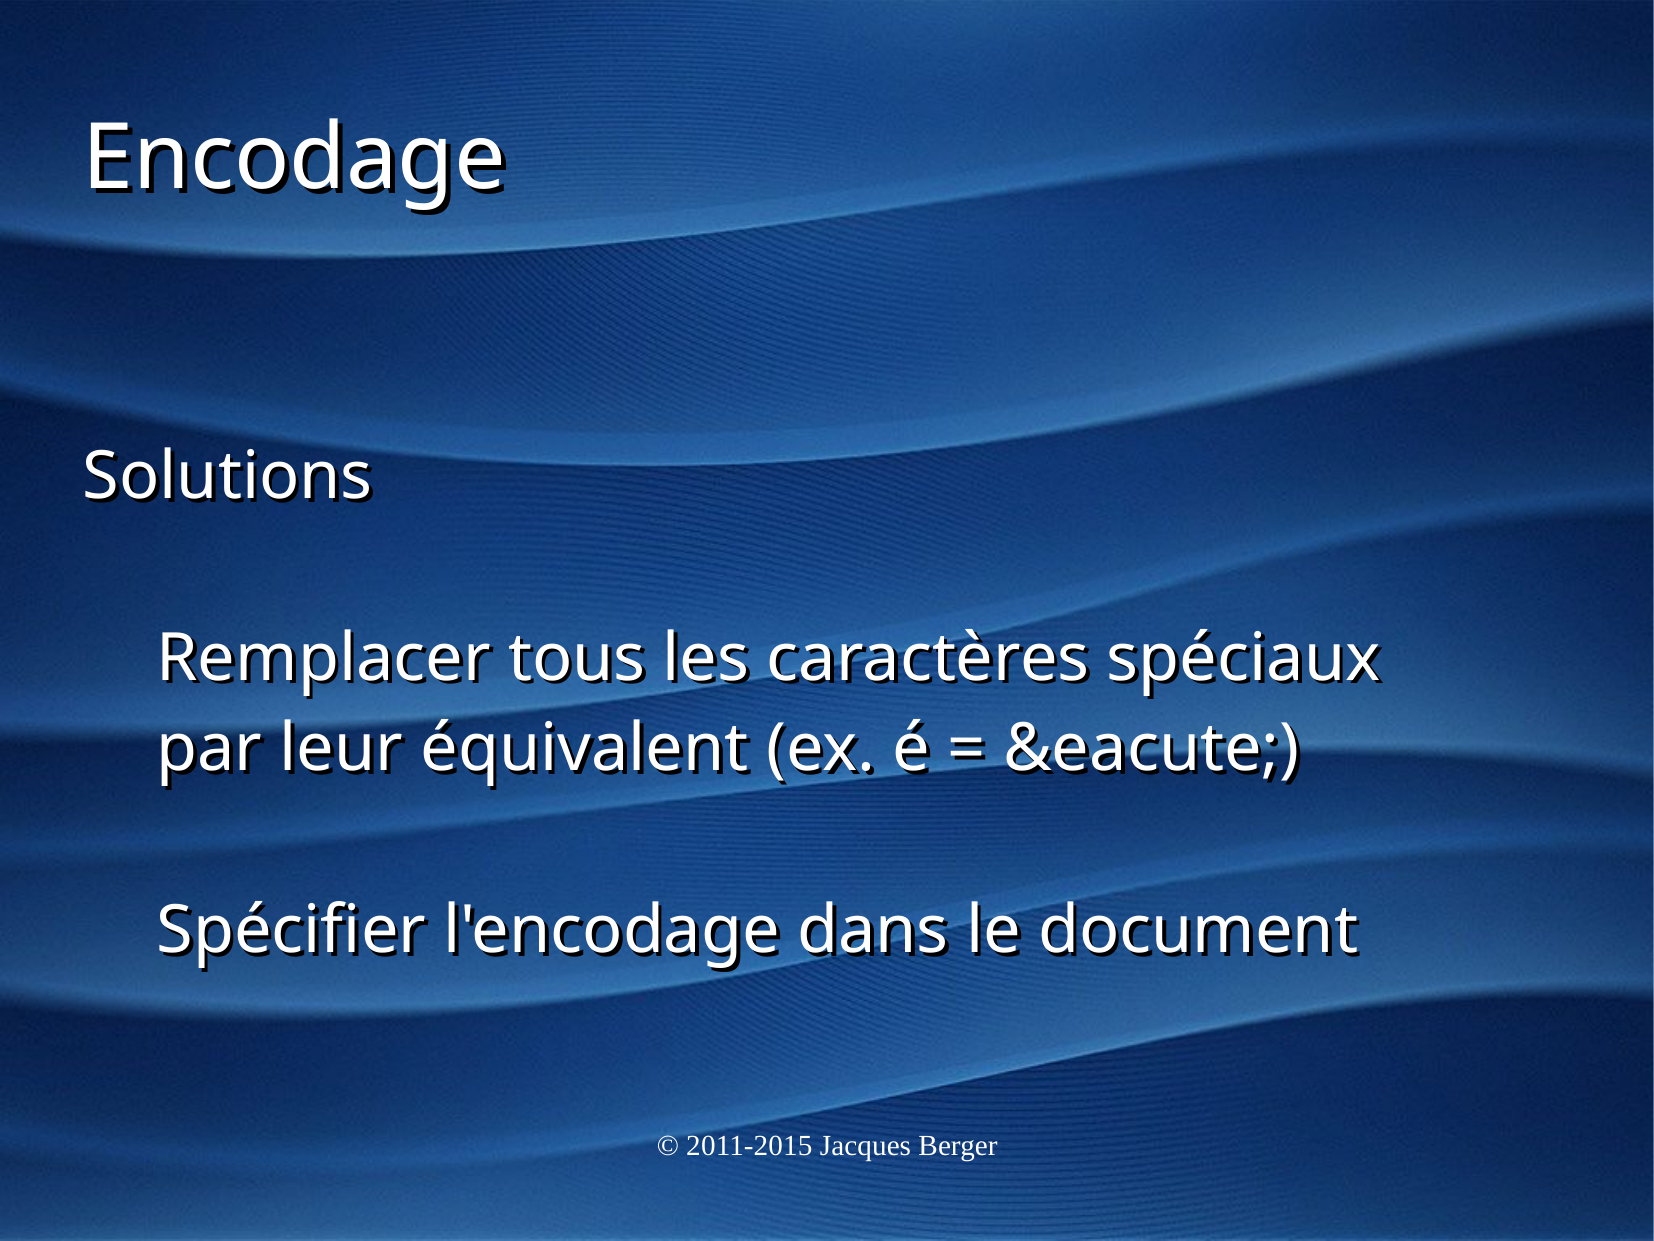

# Encodage
Solutions
	Remplacer tous les caractères spéciaux
	par leur équivalent (ex. é = &eacute;)
	Spécifier l'encodage dans le document
© 2011-2015 Jacques Berger